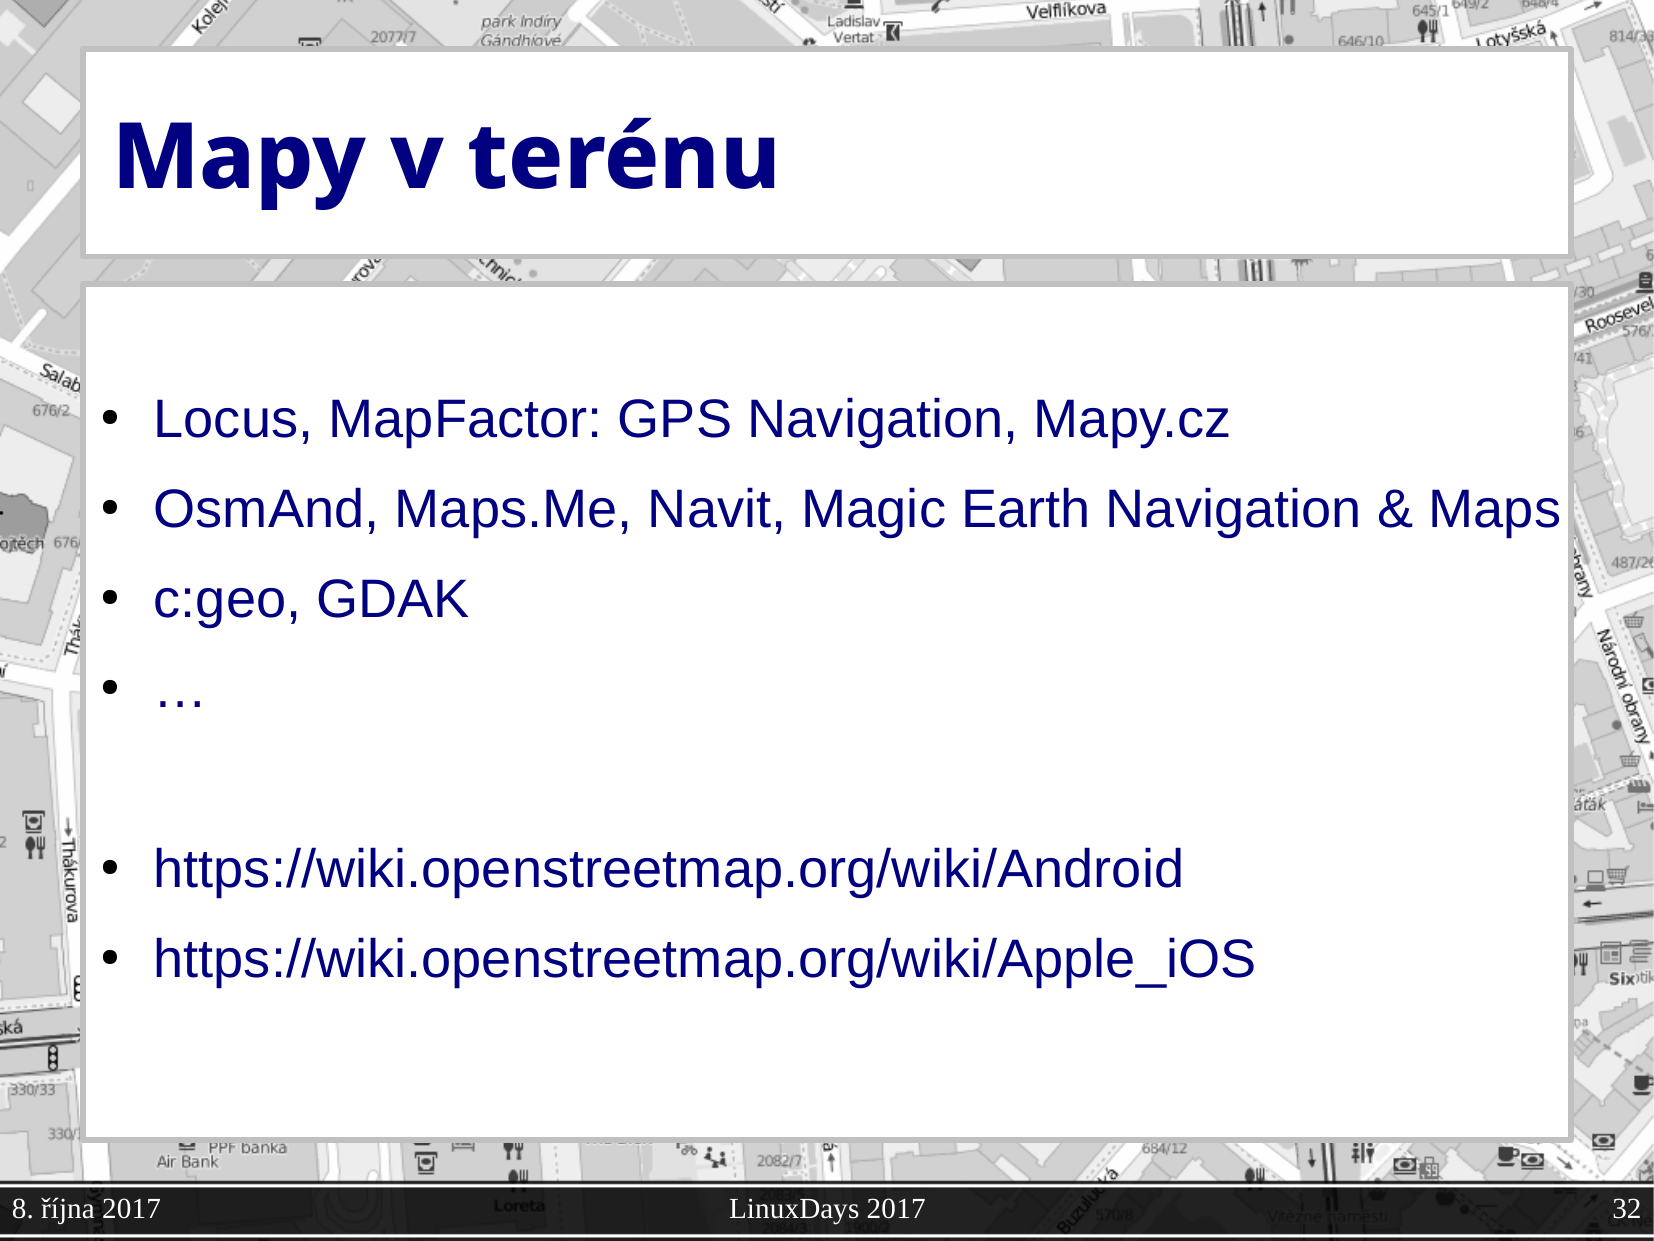

# Mapy v terénu
Locus, MapFactor: GPS Navigation, Mapy.cz
OsmAnd, Maps.Me, Navit, Magic Earth Navigation & Maps
c:geo, GDAK
…
https://wiki.openstreetmap.org/wiki/Android
https://wiki.openstreetmap.org/wiki/Apple_iOS
18. listopadu 2015
Marián Kyral - GISday 2015, Praha
32